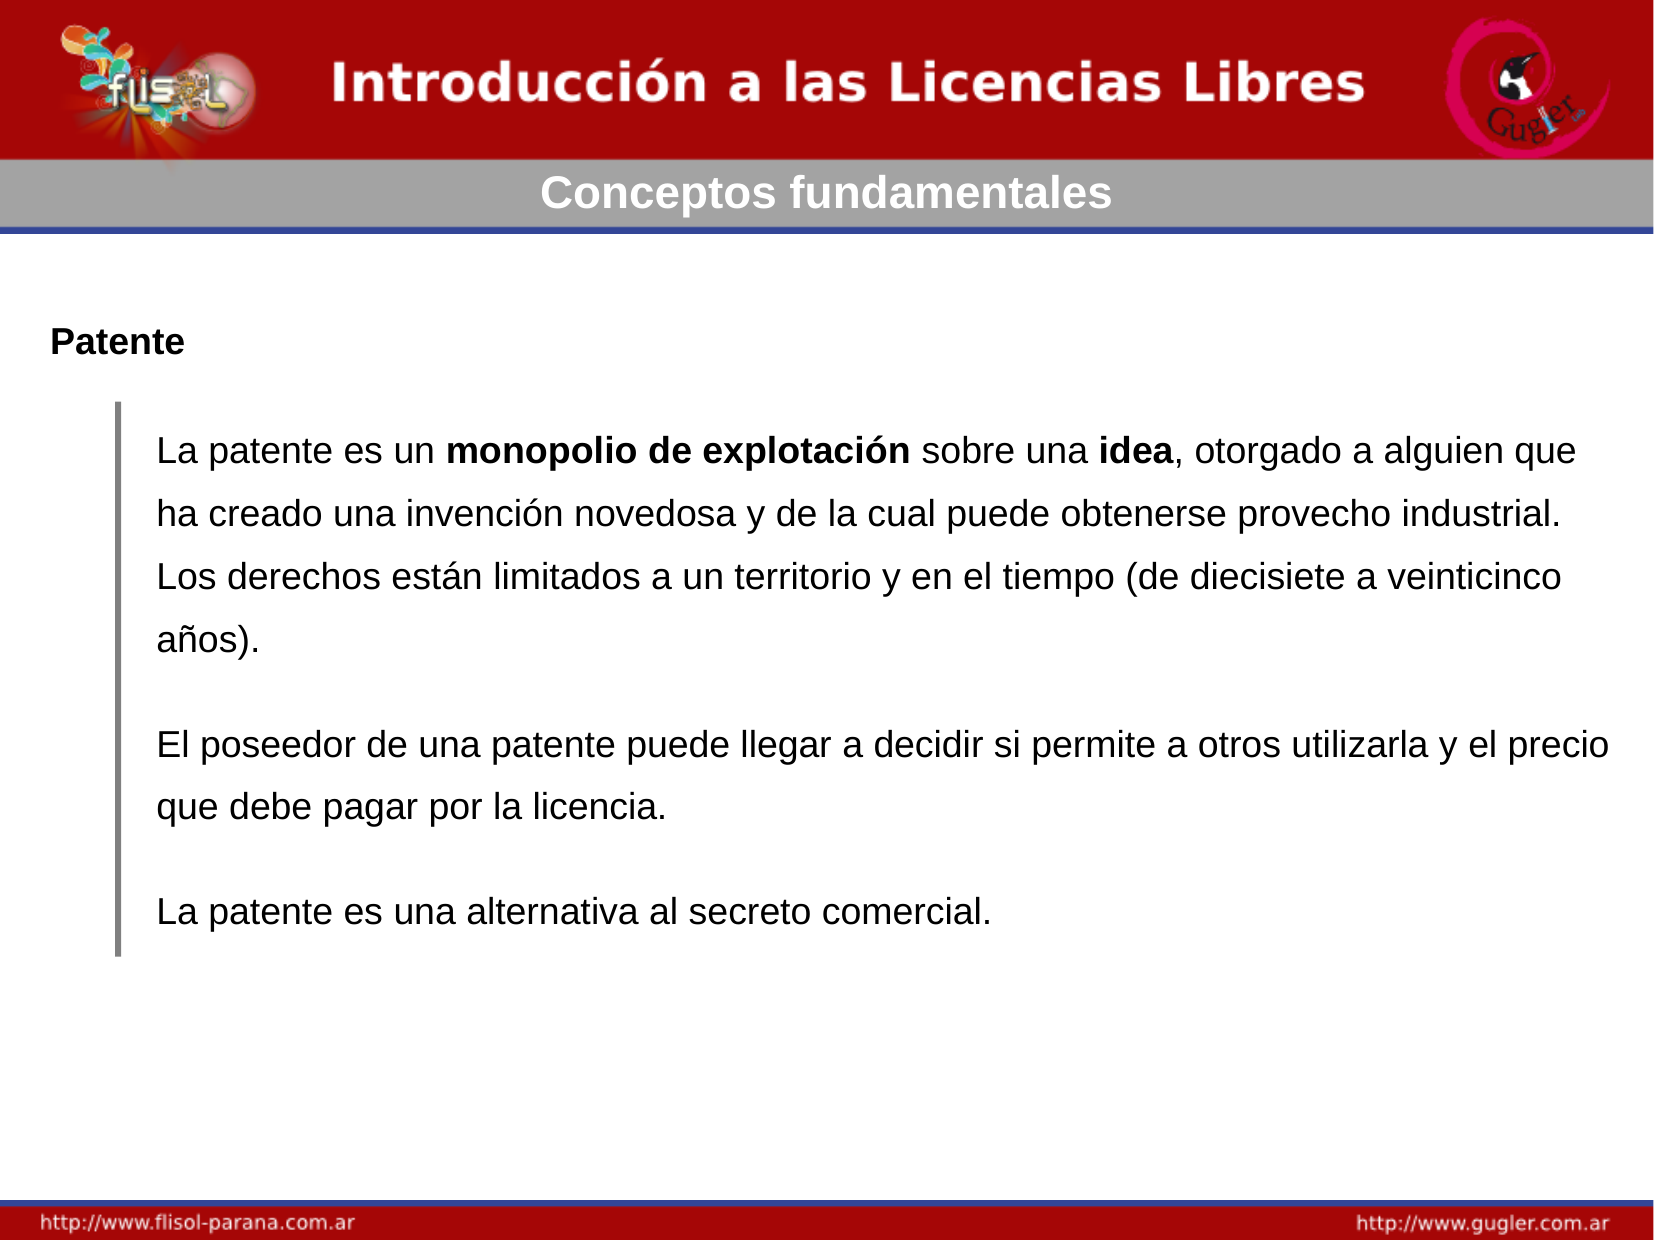

Conceptos fundamentales
Patente
La patente es un monopolio de explotación sobre una idea, otorgado a alguien que ha creado una invención novedosa y de la cual puede obtenerse provecho industrial. Los derechos están limitados a un territorio y en el tiempo (de diecisiete a veinticinco años).
El poseedor de una patente puede llegar a decidir si permite a otros utilizarla y el precio que debe pagar por la licencia.
La patente es una alternativa al secreto comercial.